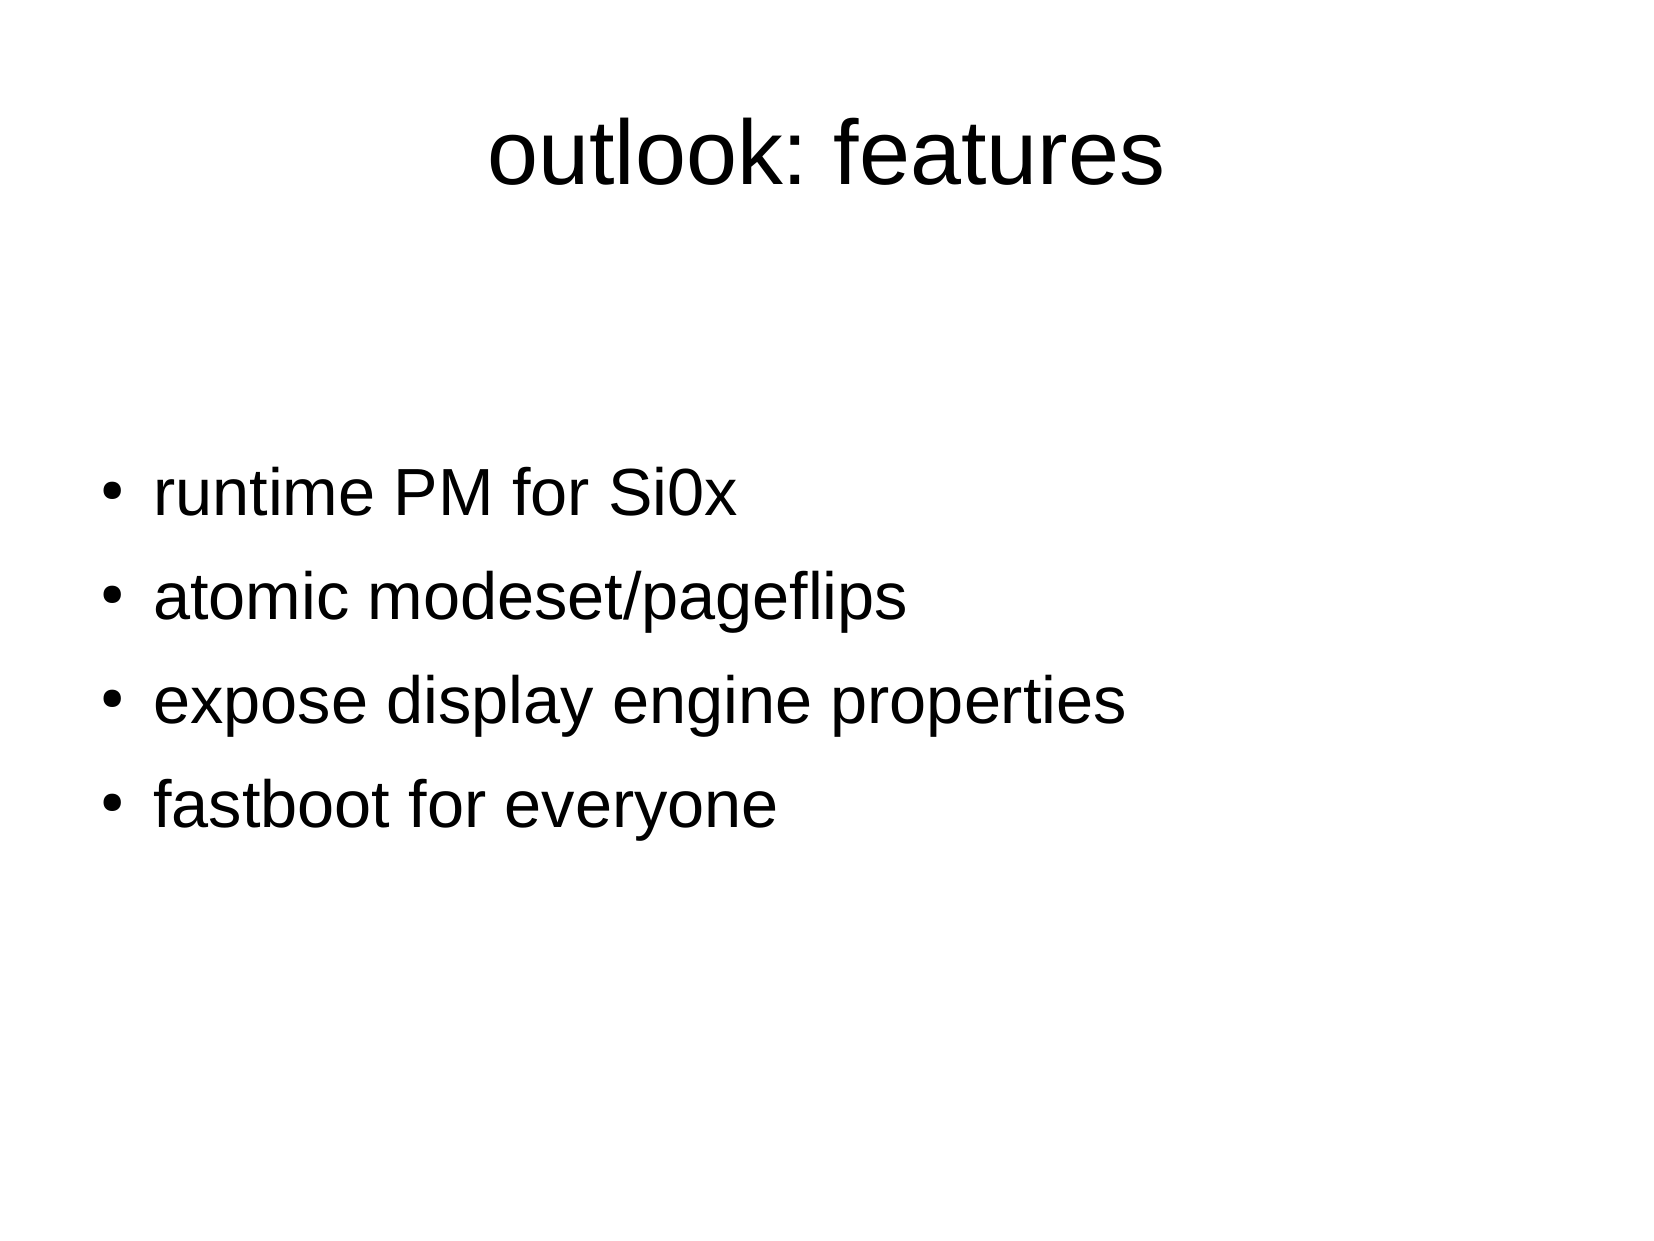

# outlook: features
runtime PM for Si0x
atomic modeset/pageflips
expose display engine properties
fastboot for everyone